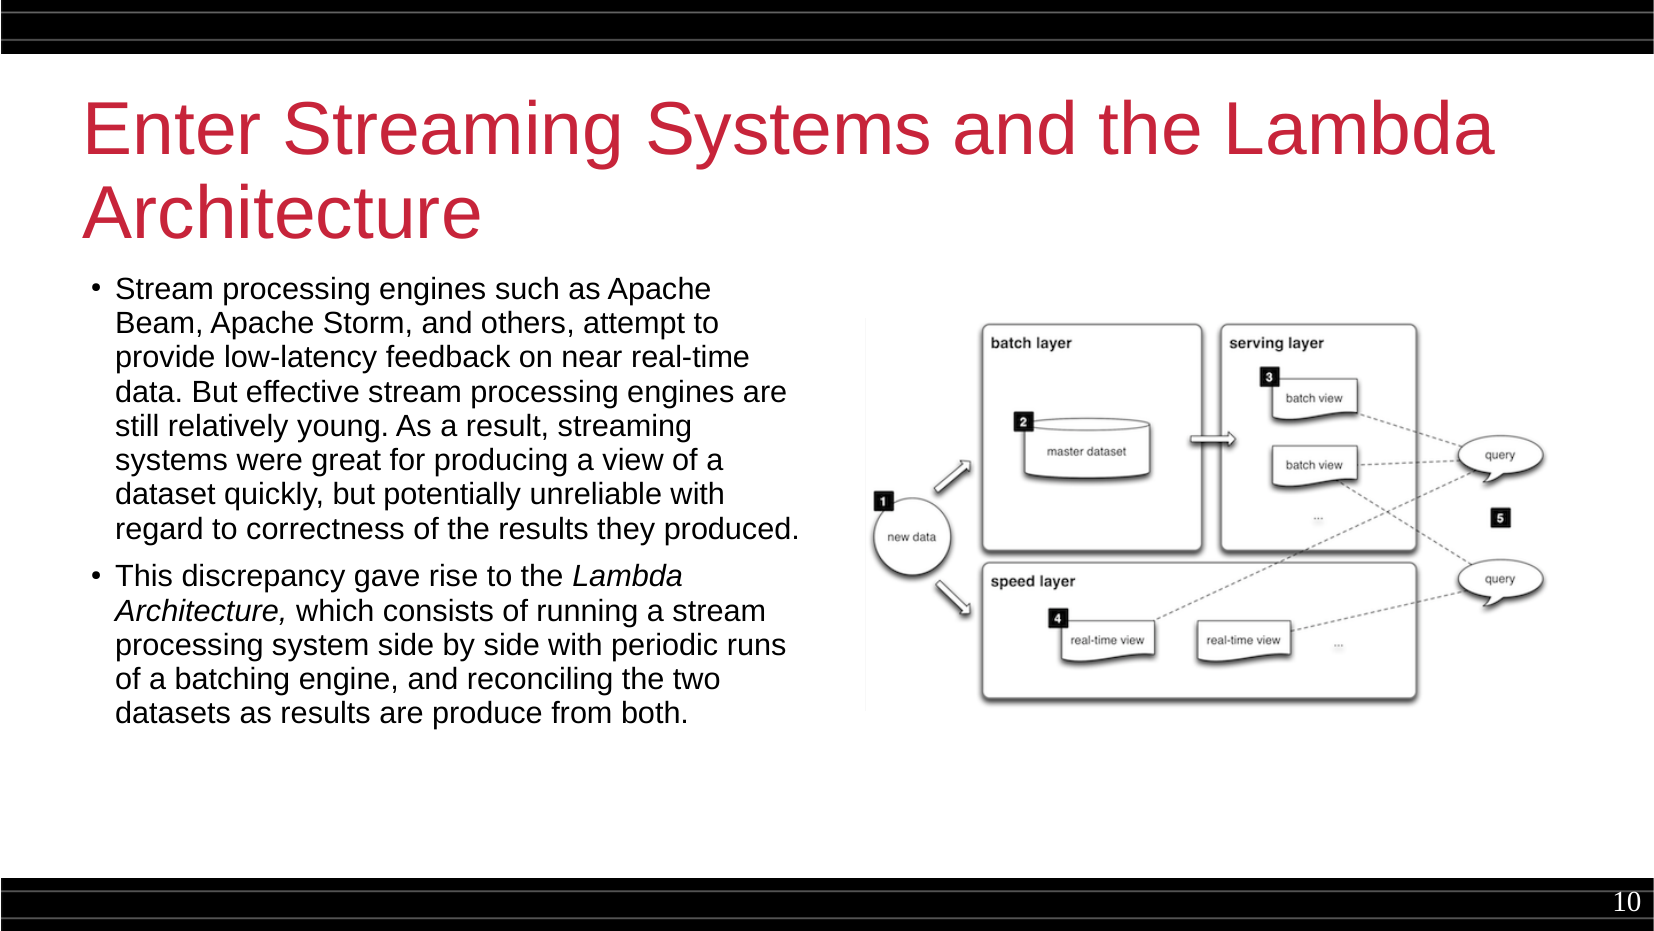

# Enter Streaming Systems and the Lambda Architecture
Stream processing engines such as Apache Beam, Apache Storm, and others, attempt to provide low-latency feedback on near real-time data. But effective stream processing engines are still relatively young. As a result, streaming systems were great for producing a view of a dataset quickly, but potentially unreliable with regard to correctness of the results they produced.
This discrepancy gave rise to the Lambda Architecture, which consists of running a stream processing system side by side with periodic runs of a batching engine, and reconciling the two datasets as results are produce from both.